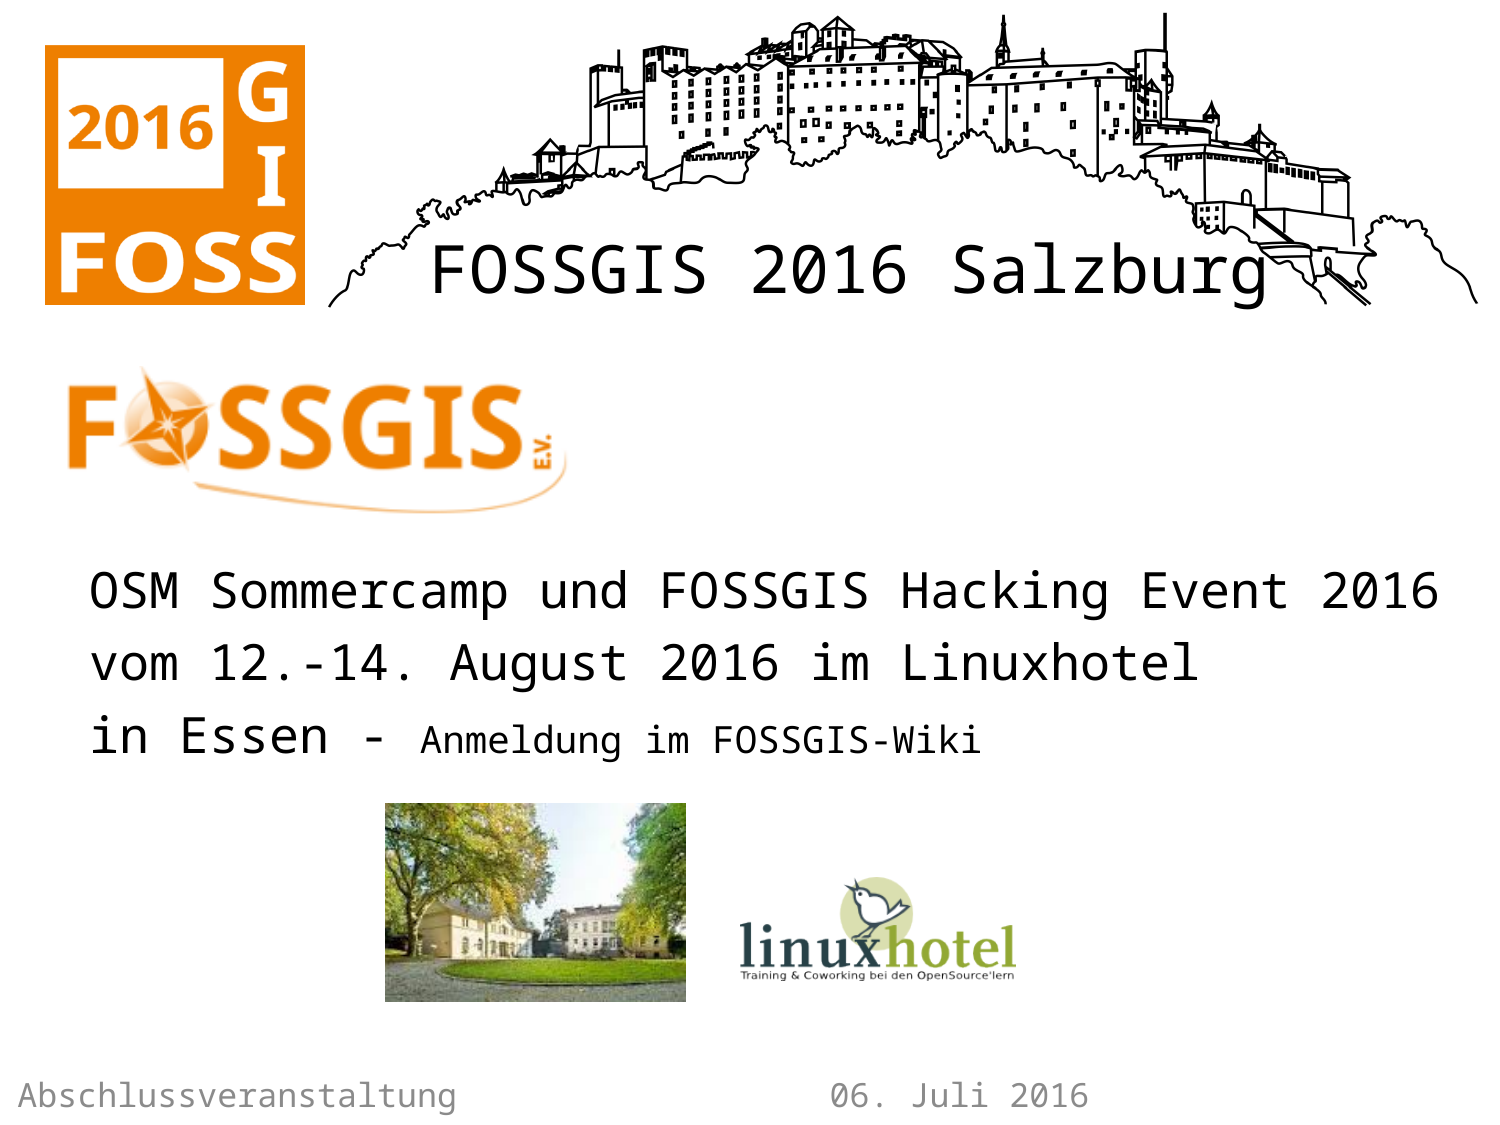

FOSSGIS 2016 Salzburg
OSM Sommercamp und FOSSGIS Hacking Event 2016
vom 12.-14. August 2016 im Linuxhotel
in Essen - Anmeldung im FOSSGIS-Wiki
# Abschlussveranstaltung						06. Juli 2016